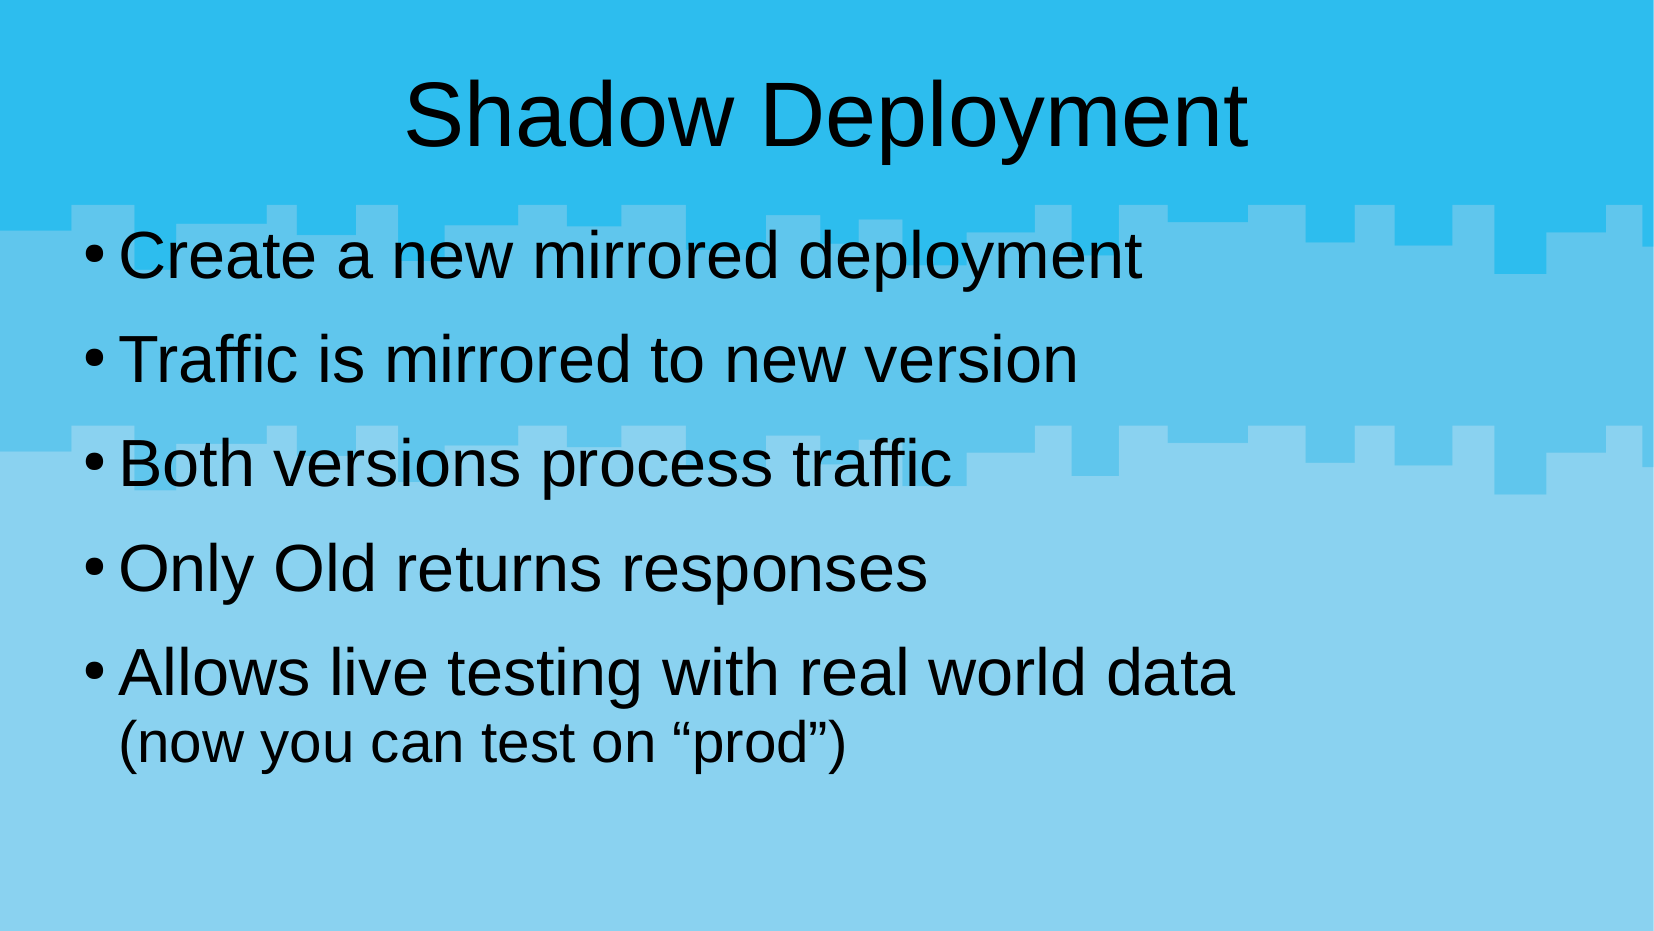

# Shadow Deployment
Create a new mirrored deployment
Traffic is mirrored to new version
Both versions process traffic
Only Old returns responses
Allows live testing with real world data
(now you can test on “prod”)